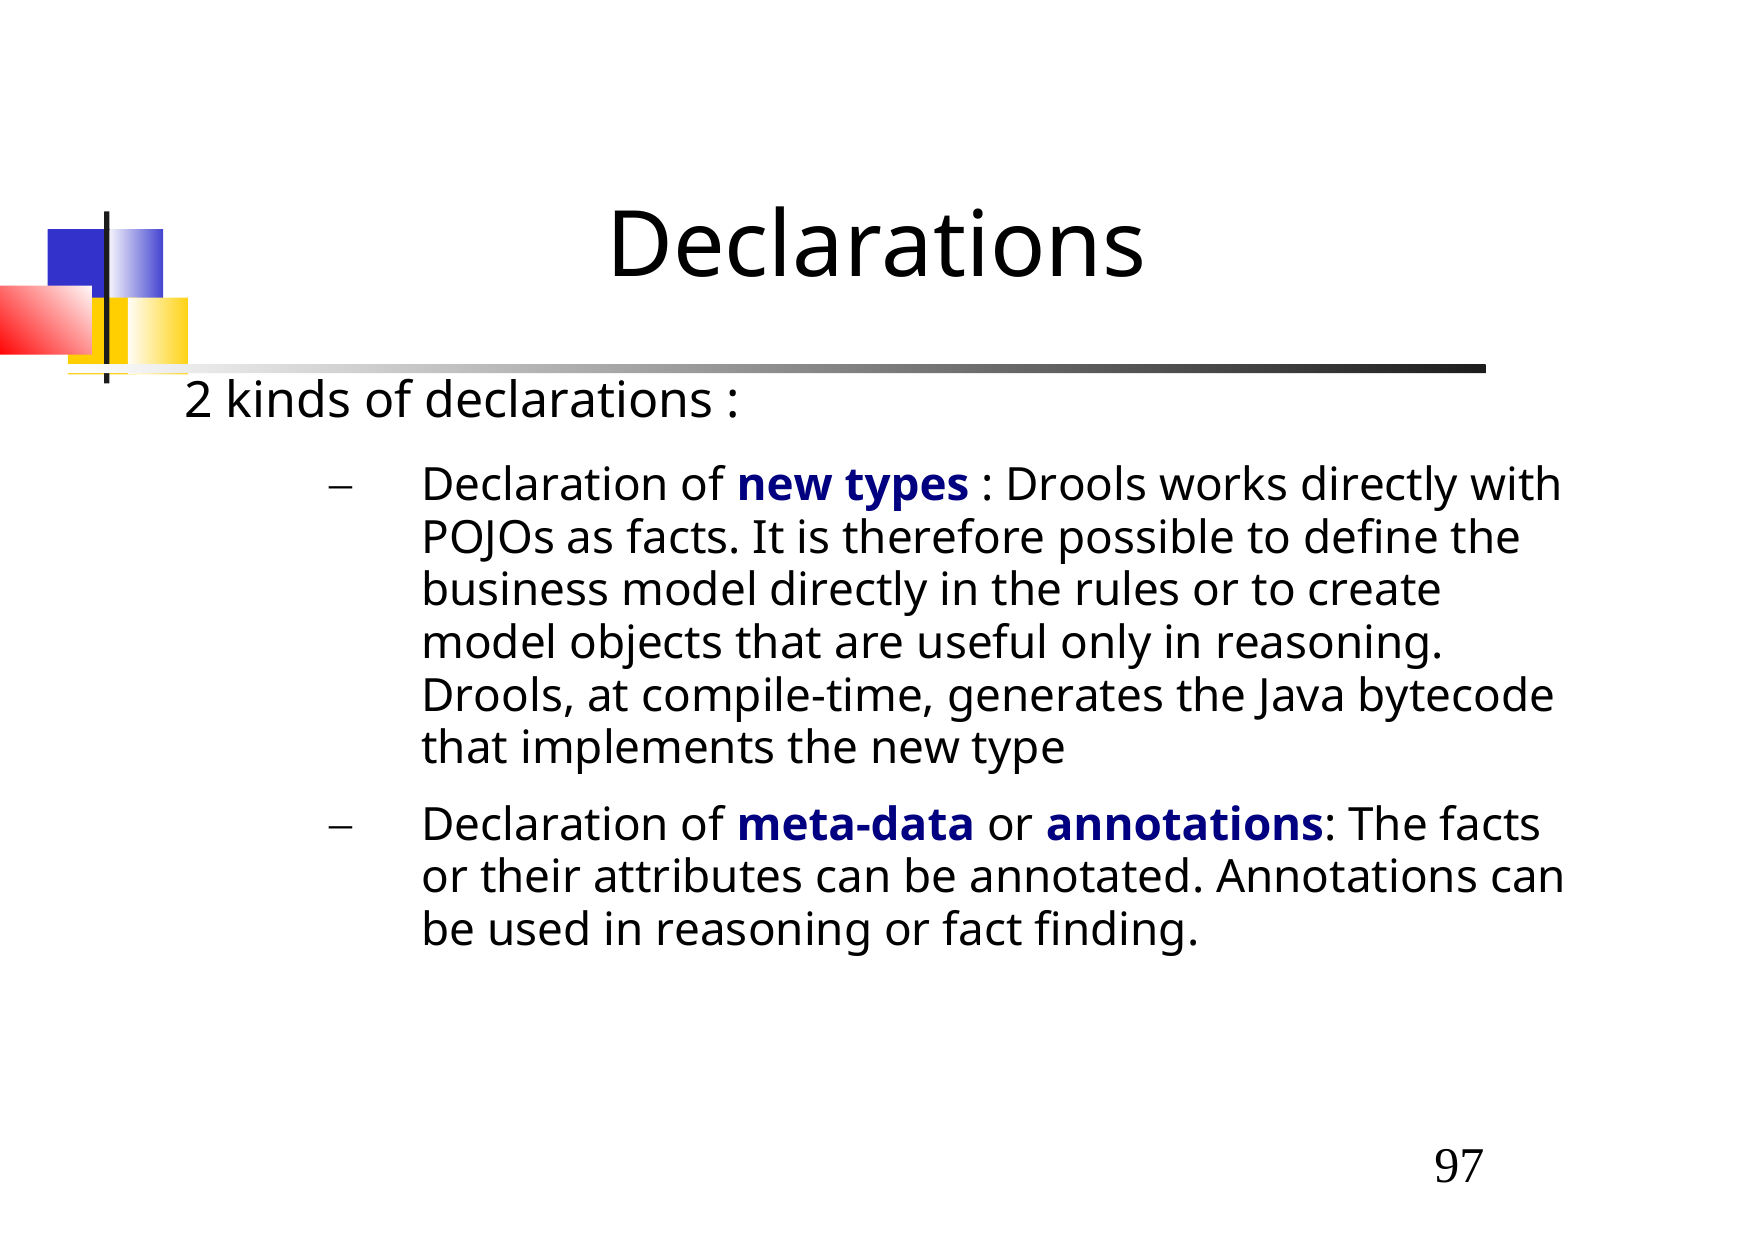

# Declarations
2 kinds of declarations :
Declaration of new types : Drools works directly with POJOs as facts. It is therefore possible to define the business model directly in the rules or to create model objects that are useful only in reasoning.
Drools, at compile-time, generates the Java bytecode that implements the new type
Declaration of meta-data or annotations: The facts or their attributes can be annotated. Annotations can be used in reasoning or fact finding.